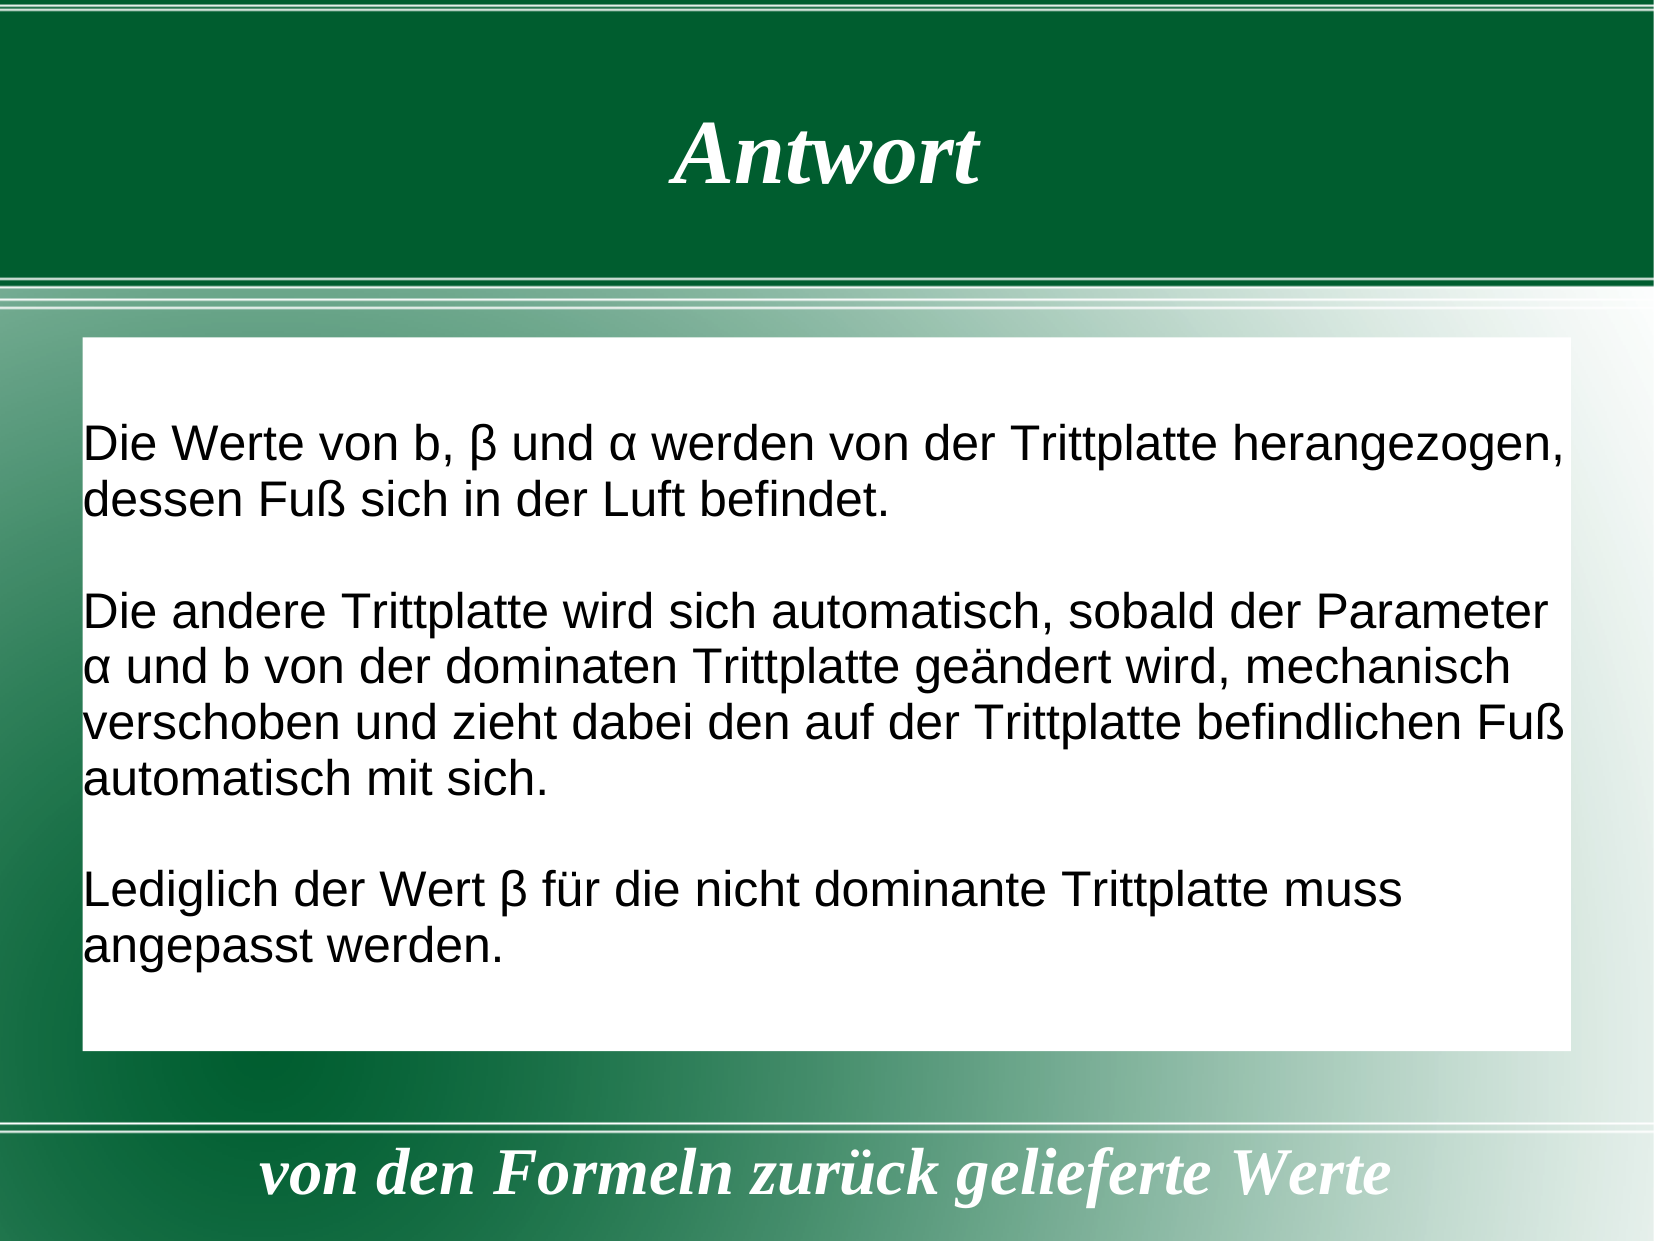

# Antwort
Die Werte von b, β und α werden von der Trittplatte herangezogen, dessen Fuß sich in der Luft befindet.
Die andere Trittplatte wird sich automatisch, sobald der Parameter α und b von der dominaten Trittplatte geändert wird, mechanisch verschoben und zieht dabei den auf der Trittplatte befindlichen Fuß automatisch mit sich.
Lediglich der Wert β für die nicht dominante Trittplatte muss angepasst werden.
von den Formeln zurück gelieferte Werte